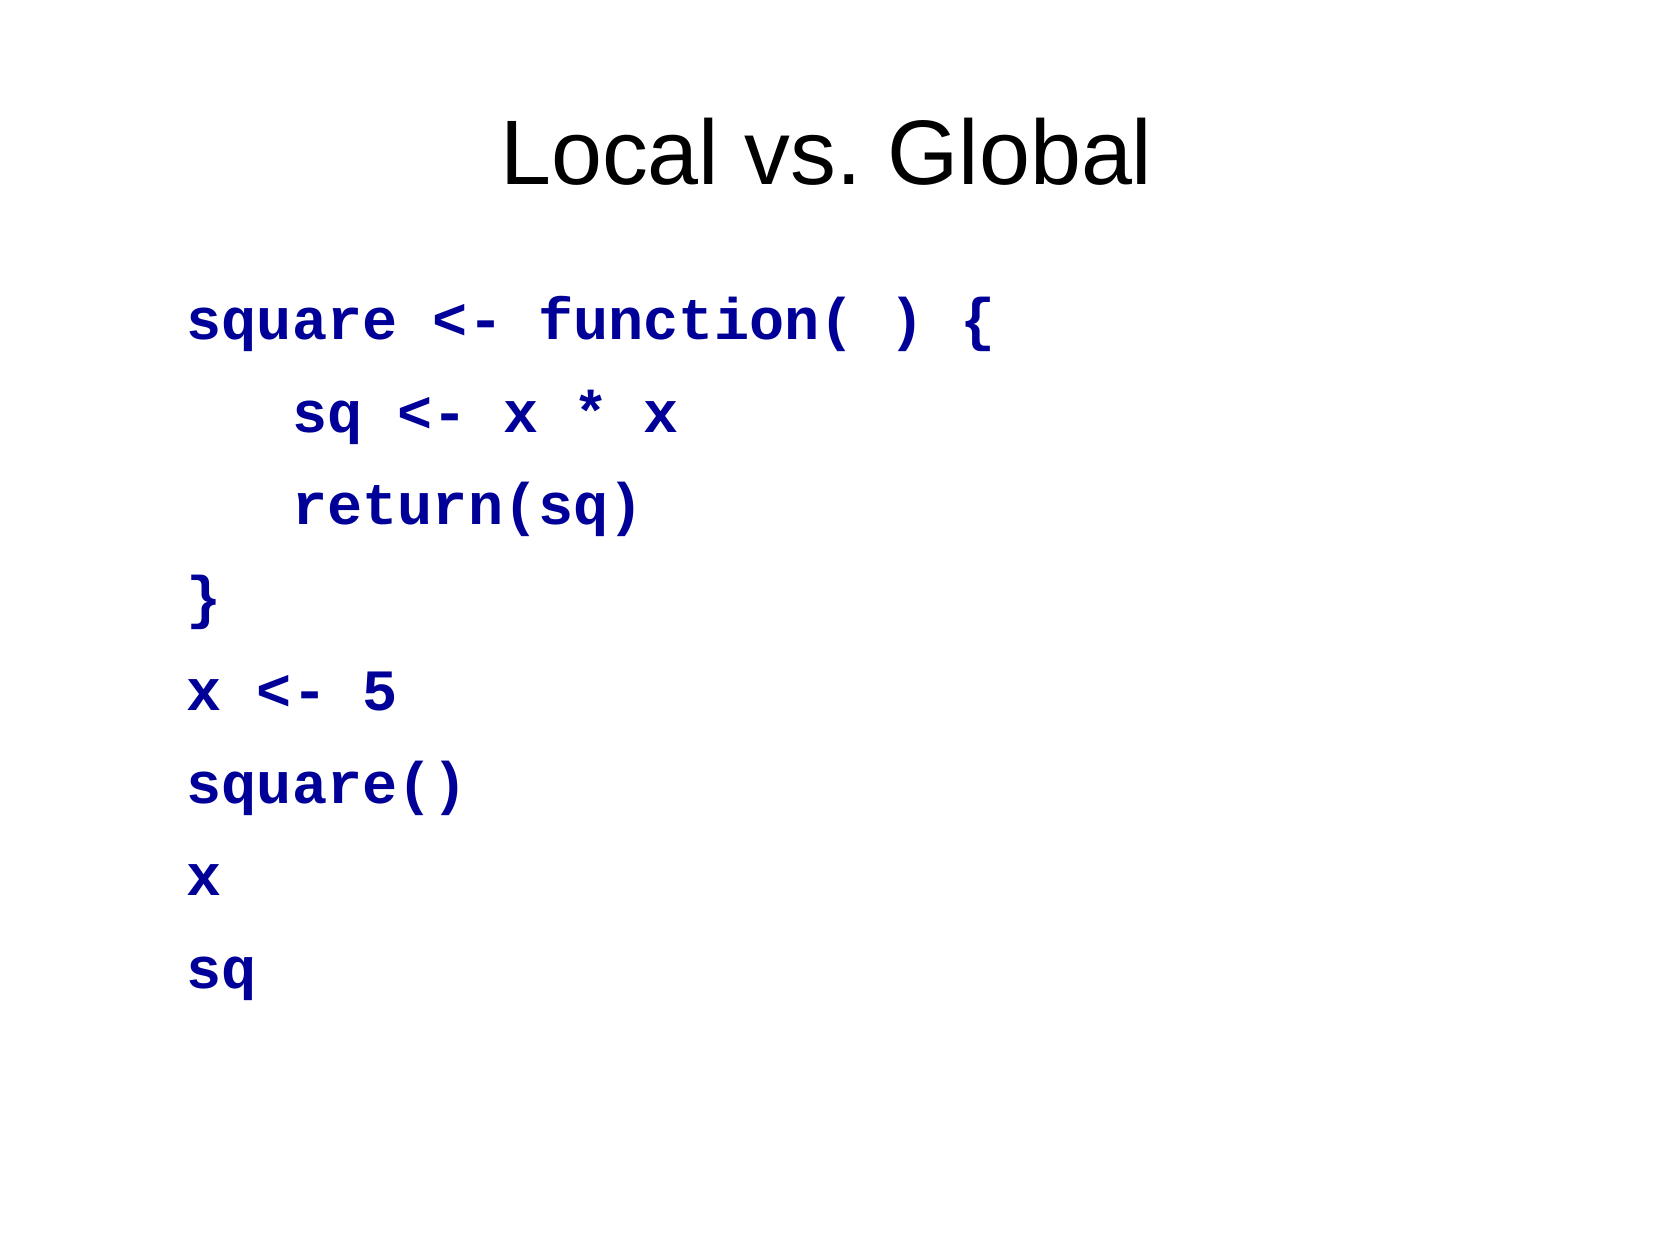

# Local vs. Global
square <- function( ) {
 sq <- x * x
 return(sq)
}
x <- 5
square()
x
sq